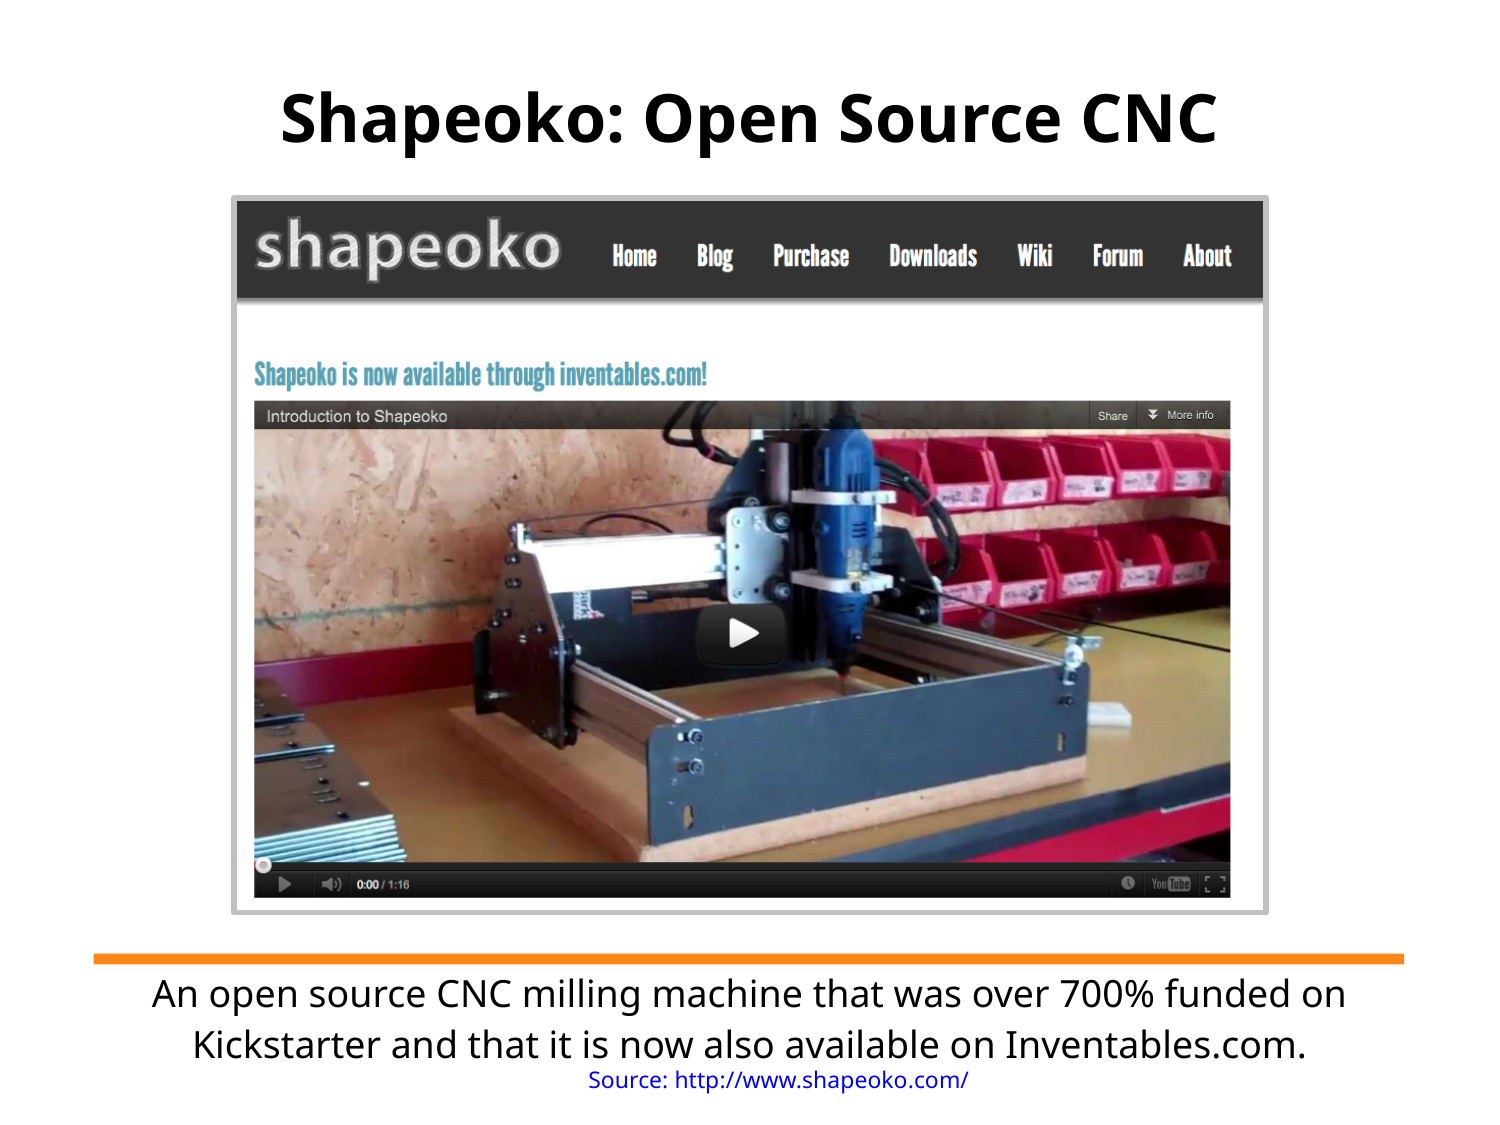

# Shapeoko: Open Source CNC
An open source CNC milling machine that was over 700% funded on Kickstarter and that it is now also available on Inventables.com.
Source: http://www.shapeoko.com/